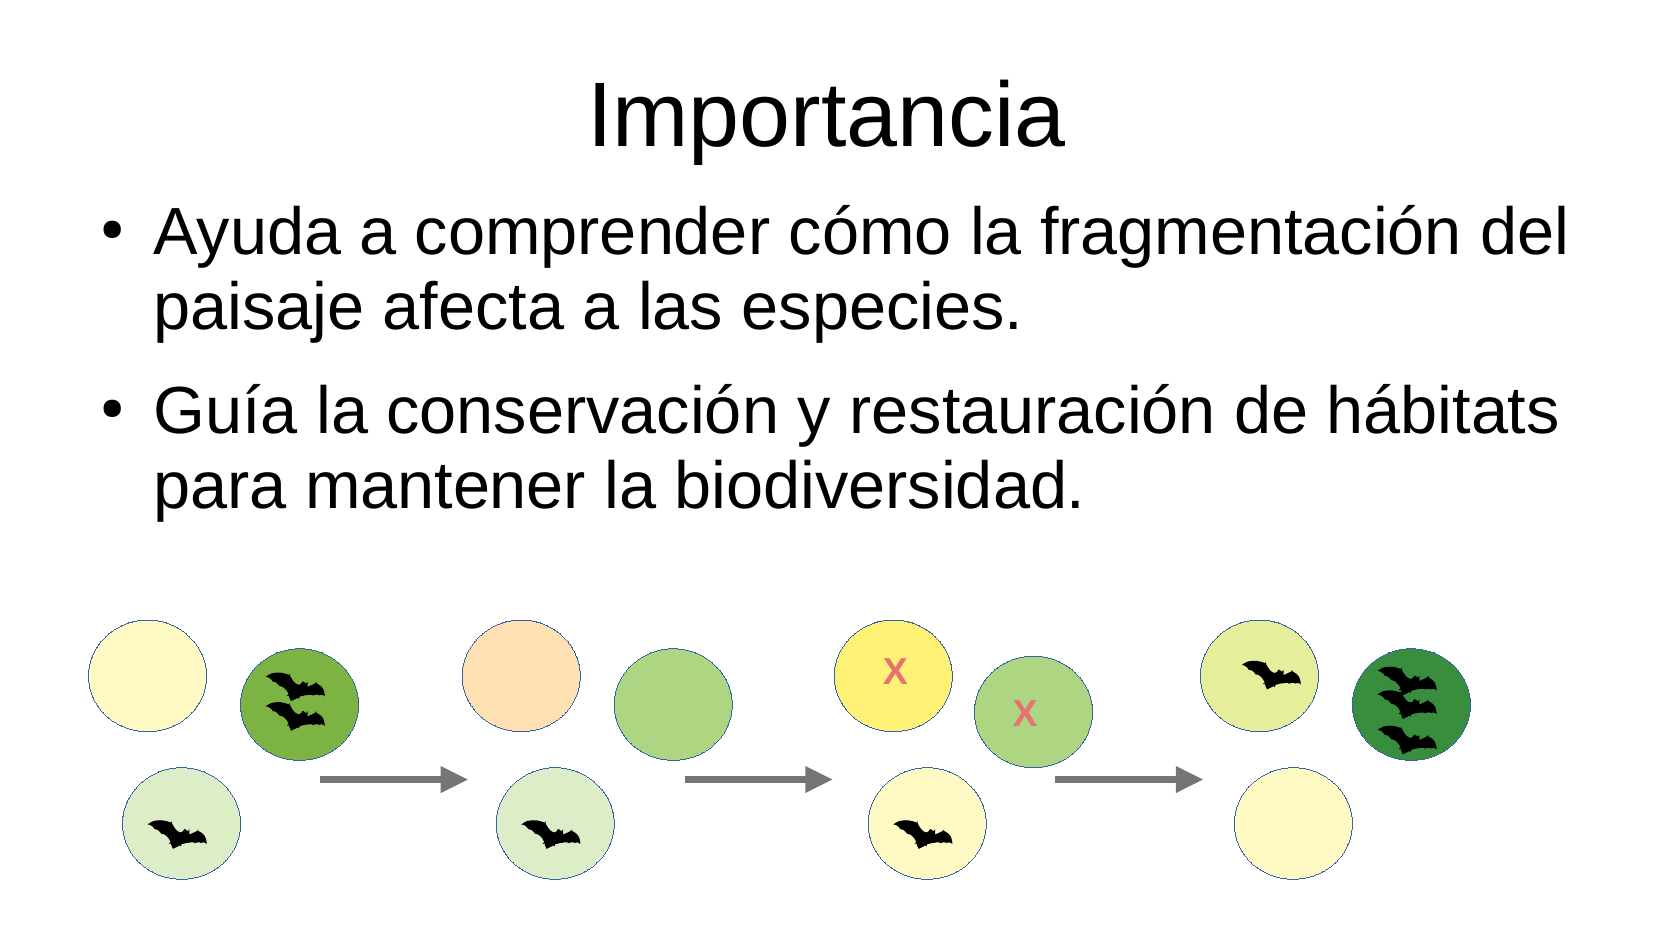

# Importancia
Ayuda a comprender cómo la fragmentación del paisaje afecta a las especies.
Guía la conservación y restauración de hábitats para mantener la biodiversidad.
X
X